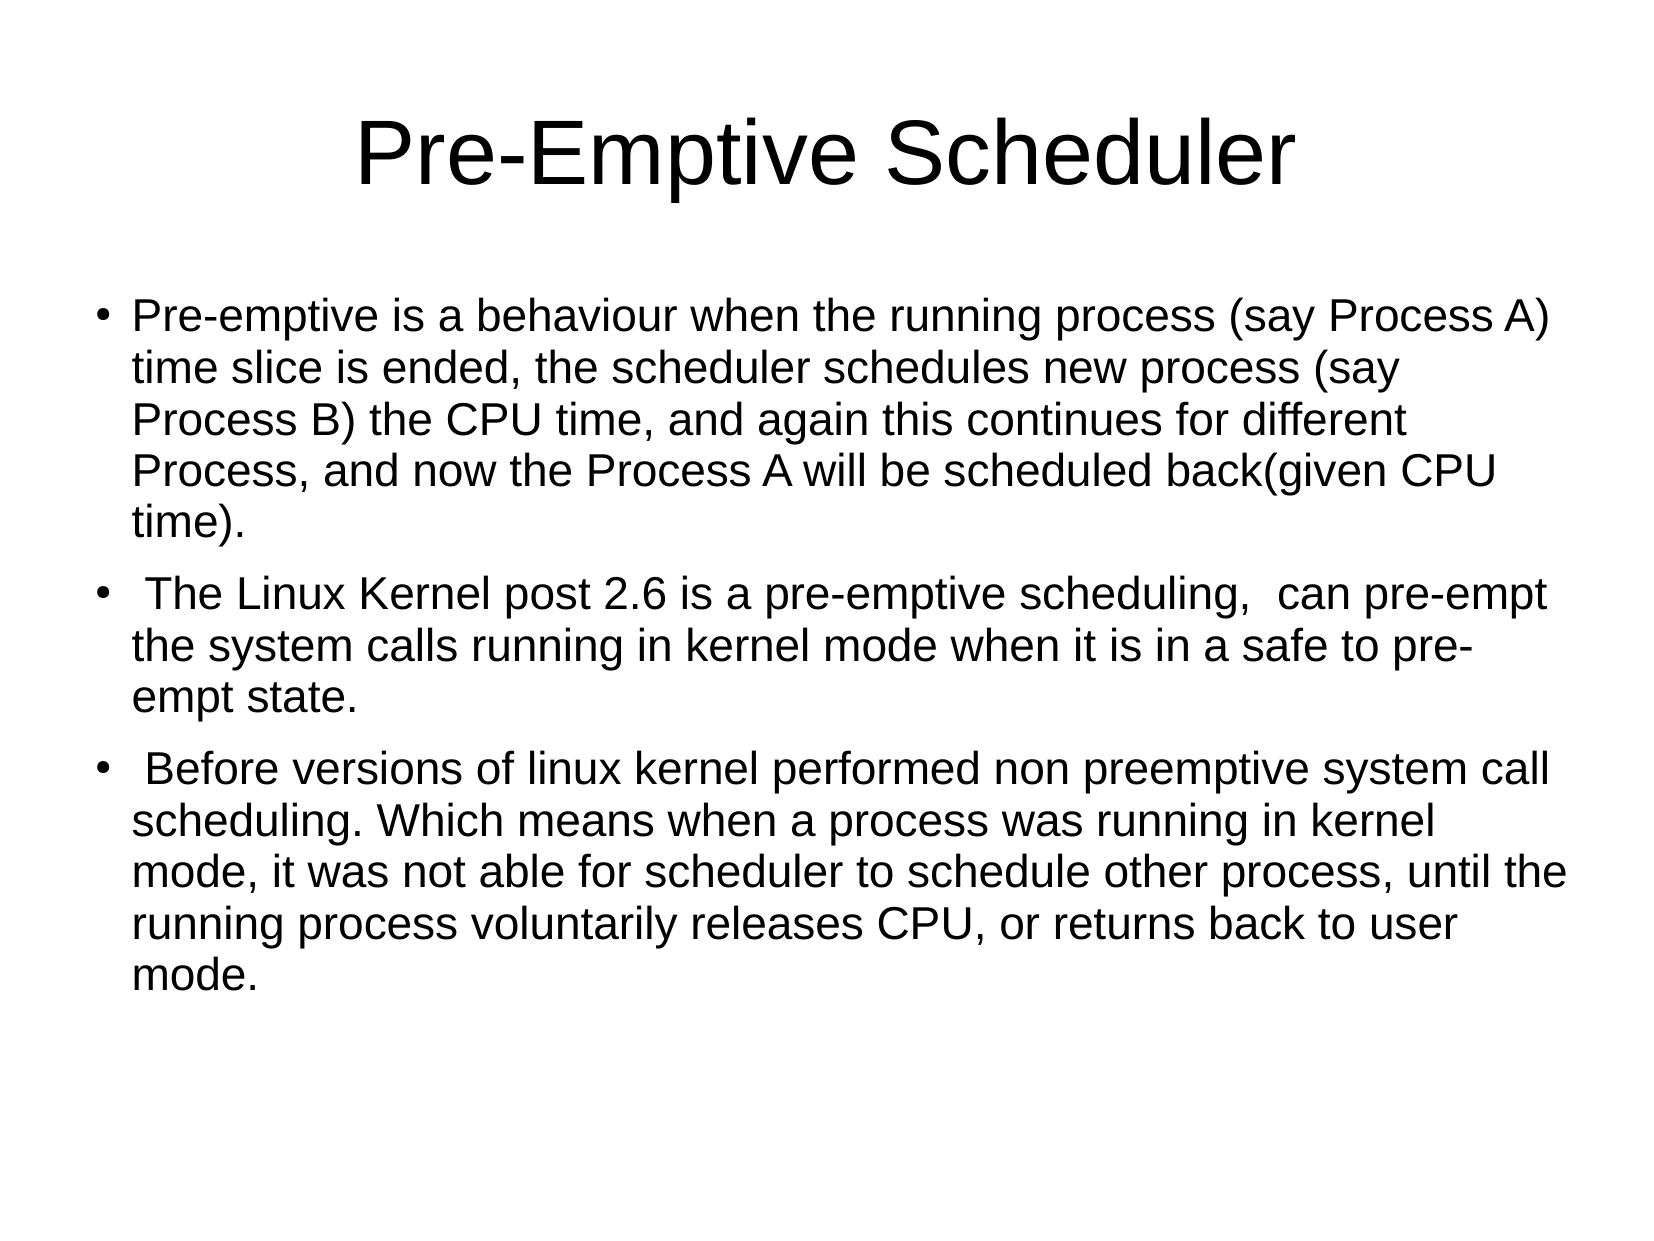

# Pre-Emptive Scheduler
Pre-emptive is a behaviour when the running process (say Process A) time slice is ended, the scheduler schedules new process (say Process B) the CPU time, and again this continues for different Process, and now the Process A will be scheduled back(given CPU time).
 The Linux Kernel post 2.6 is a pre-emptive scheduling, can pre-empt the system calls running in kernel mode when it is in a safe to pre-empt state.
 Before versions of linux kernel performed non preemptive system call scheduling. Which means when a process was running in kernel mode, it was not able for scheduler to schedule other process, until the running process voluntarily releases CPU, or returns back to user mode.